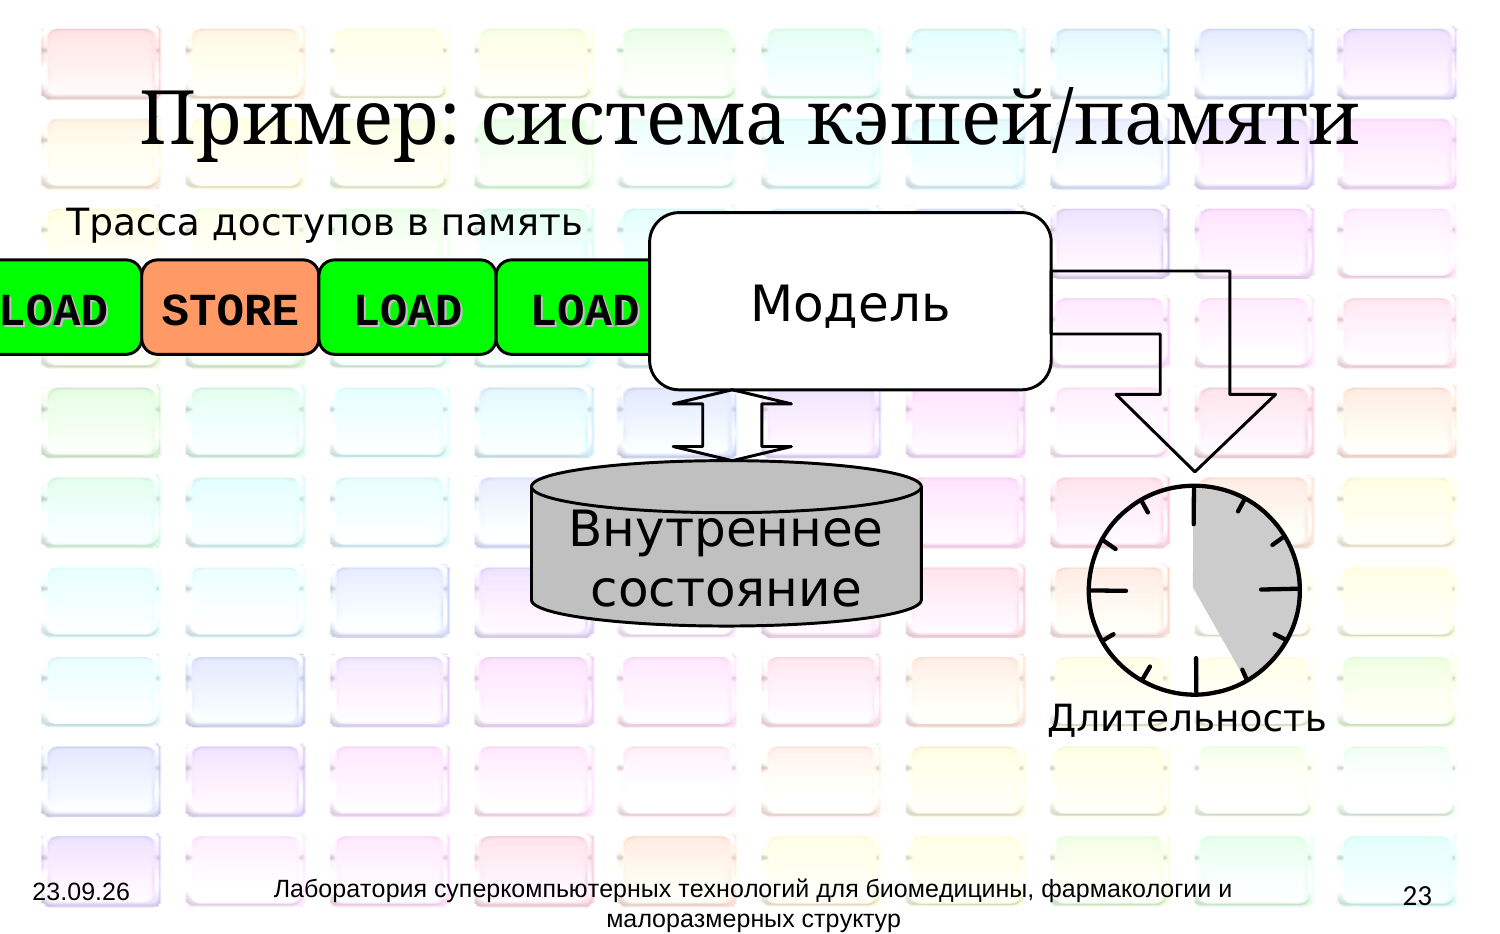

# Пример: система кэшей/памяти
Трасса доступов в память
Модель
LOAD
STORE
LOAD
LOAD
Внутреннее
состояние
Длительность
Лаборатория суперкомпьютерных технологий для биомедицины, фармакологии и малоразмерных структур